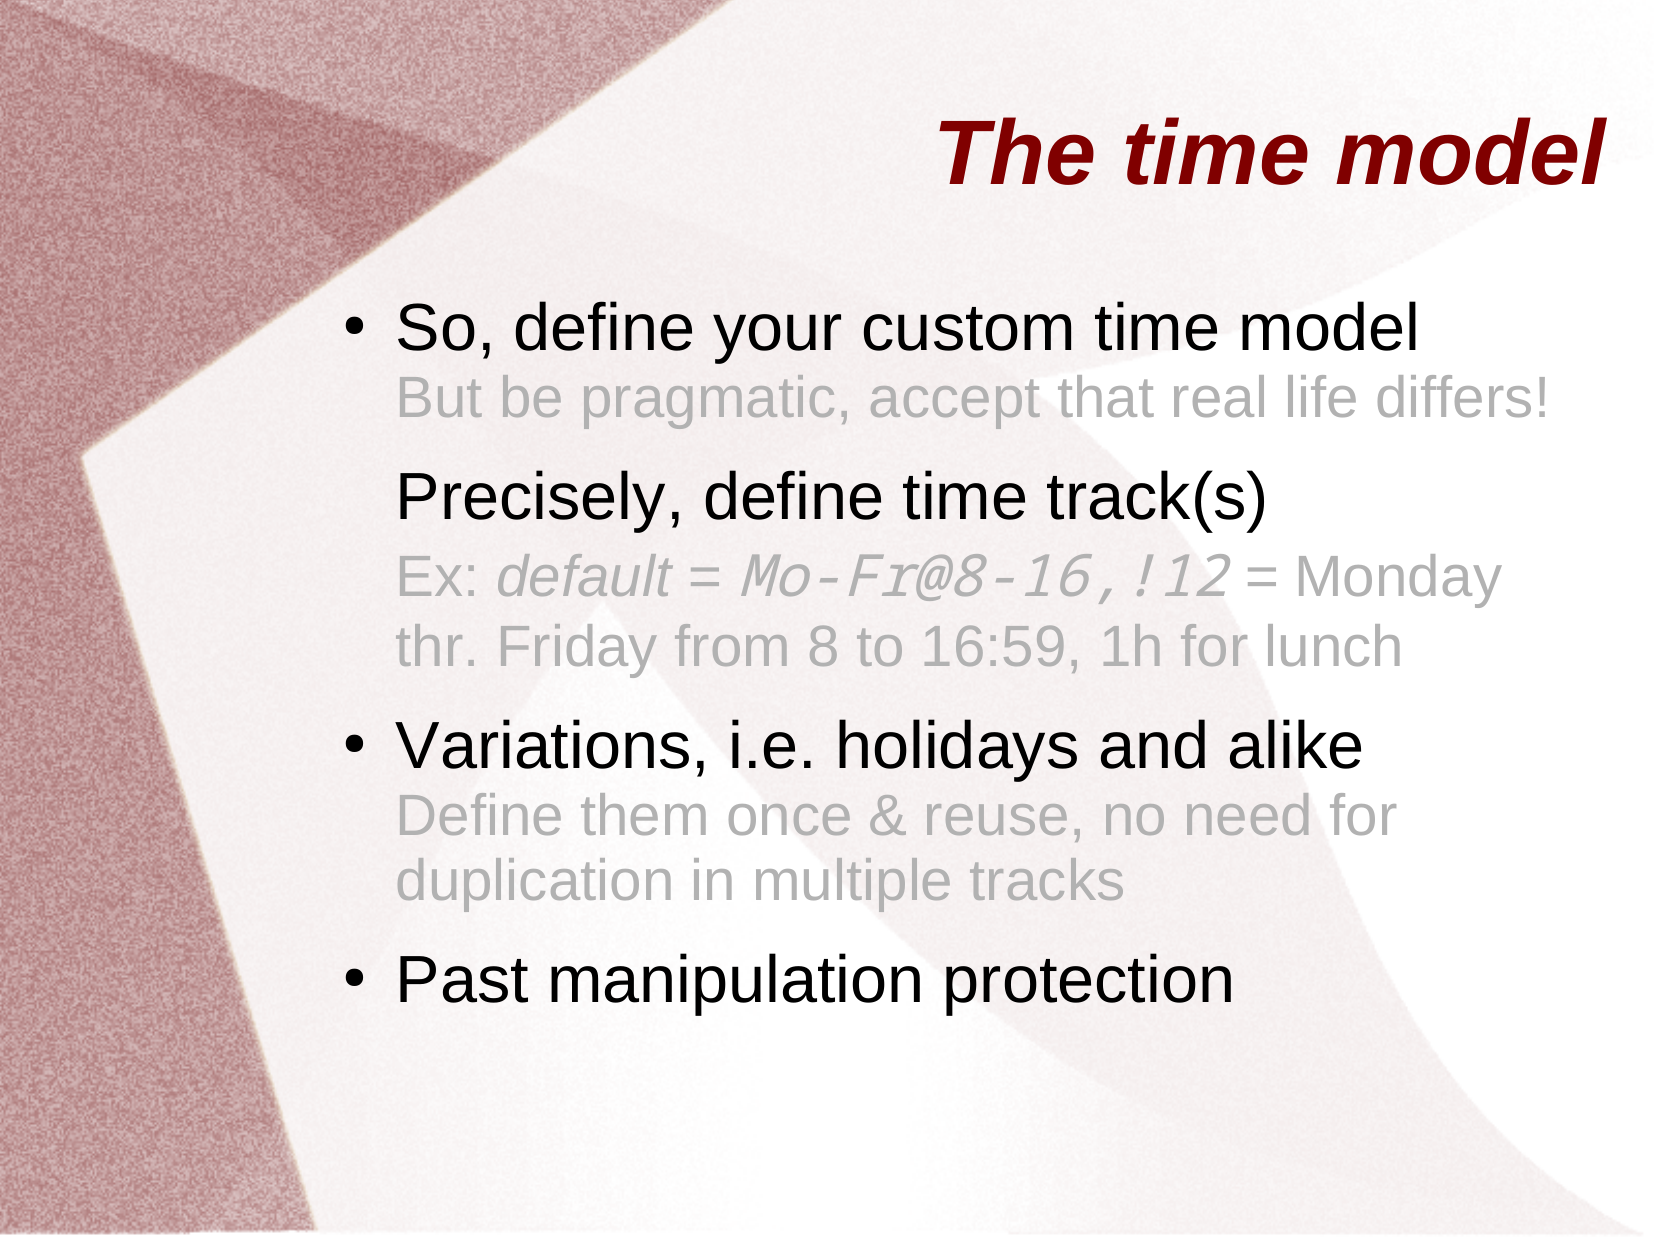

# The time model
So, define your custom time model
But be pragmatic, accept that real life differs!
Precisely, define time track(s)
Ex: default = Mo-Fr@8-16,!12 = Monday thr. Friday from 8 to 16:59, 1h for lunch
Variations, i.e. holidays and alike
Define them once & reuse, no need for duplication in multiple tracks
Past manipulation protection